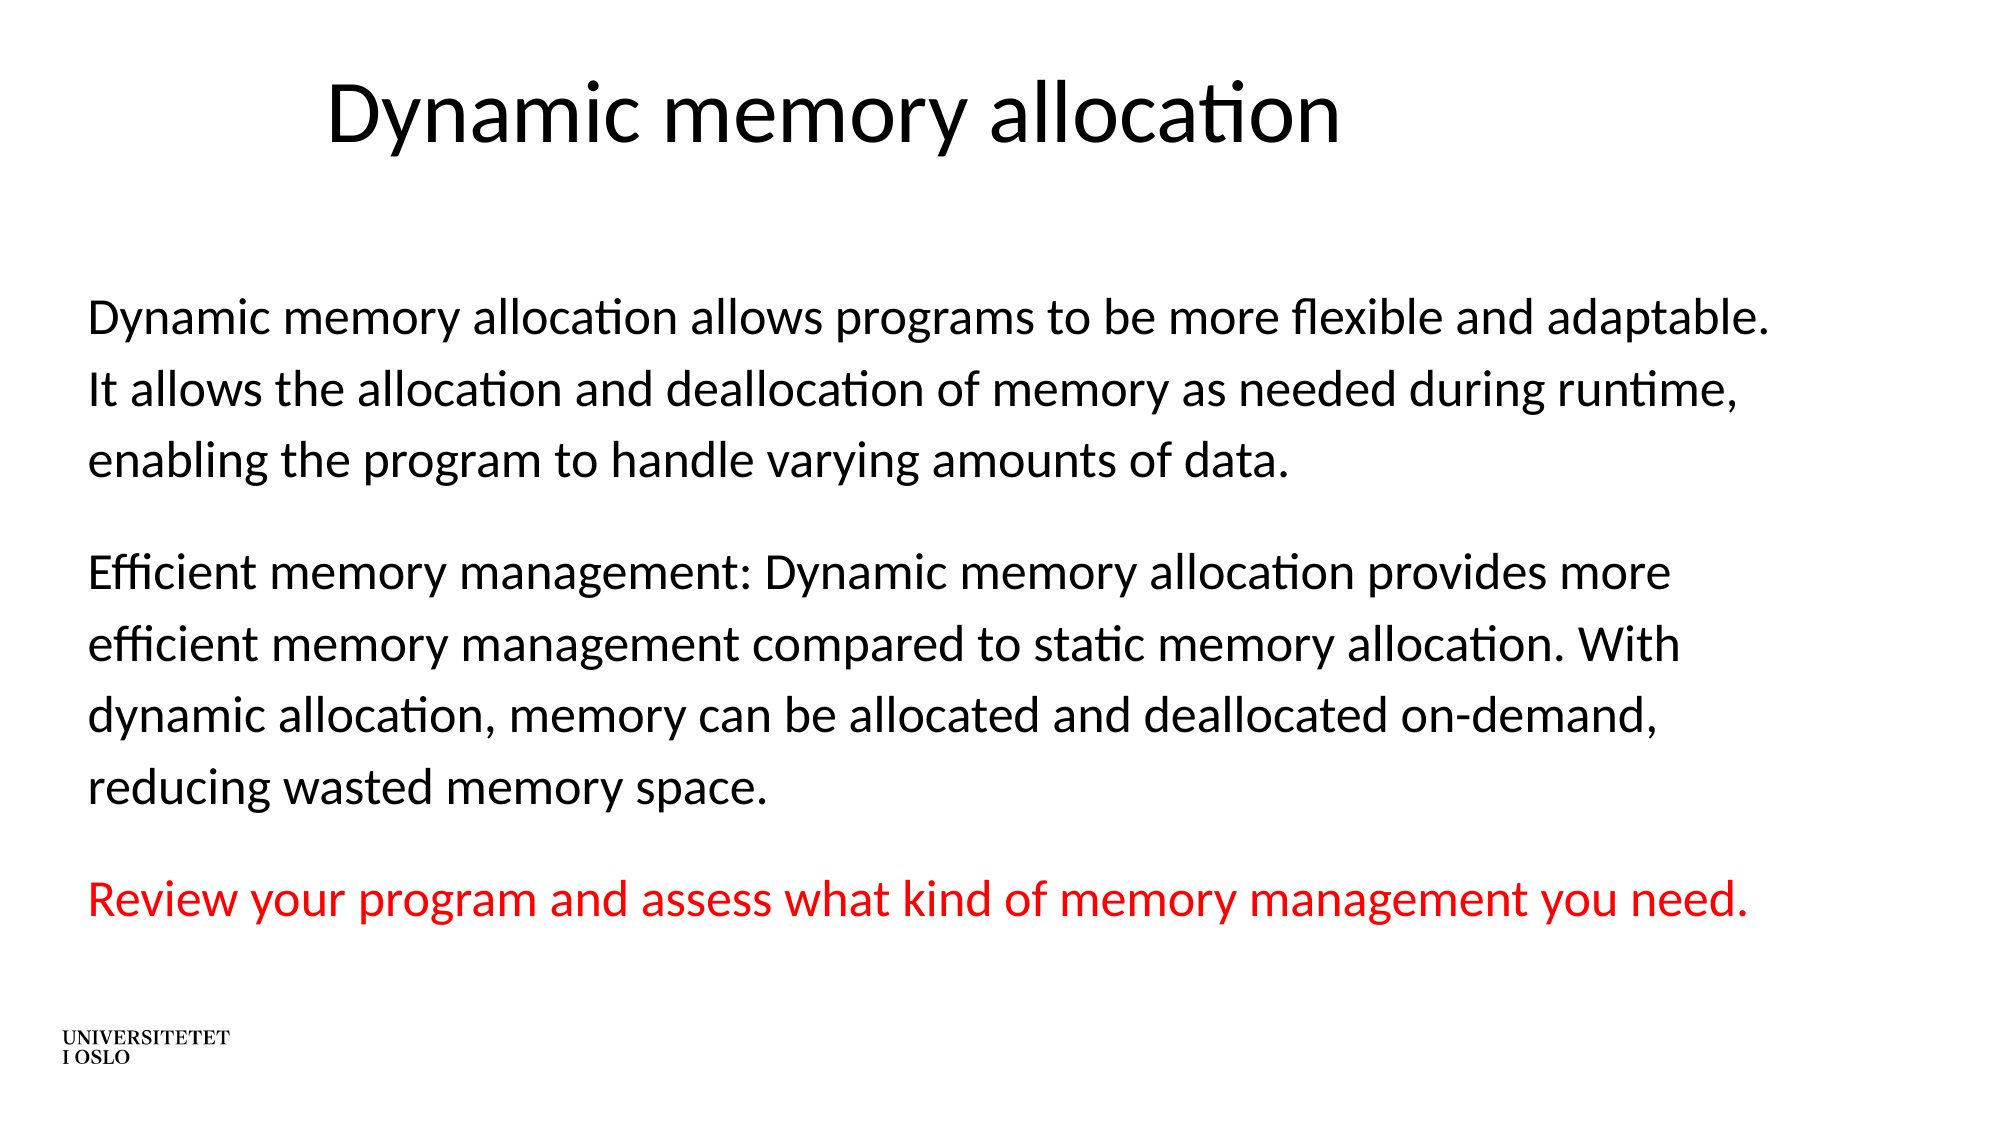

Dynamic memory allocation
Dynamic memory allocation allows programs to be more flexible and adaptable. It allows the allocation and deallocation of memory as needed during runtime, enabling the program to handle varying amounts of data.
Efficient memory management: Dynamic memory allocation provides more efficient memory management compared to static memory allocation. With dynamic allocation, memory can be allocated and deallocated on-demand, reducing wasted memory space.
Review your program and assess what kind of memory management you need.